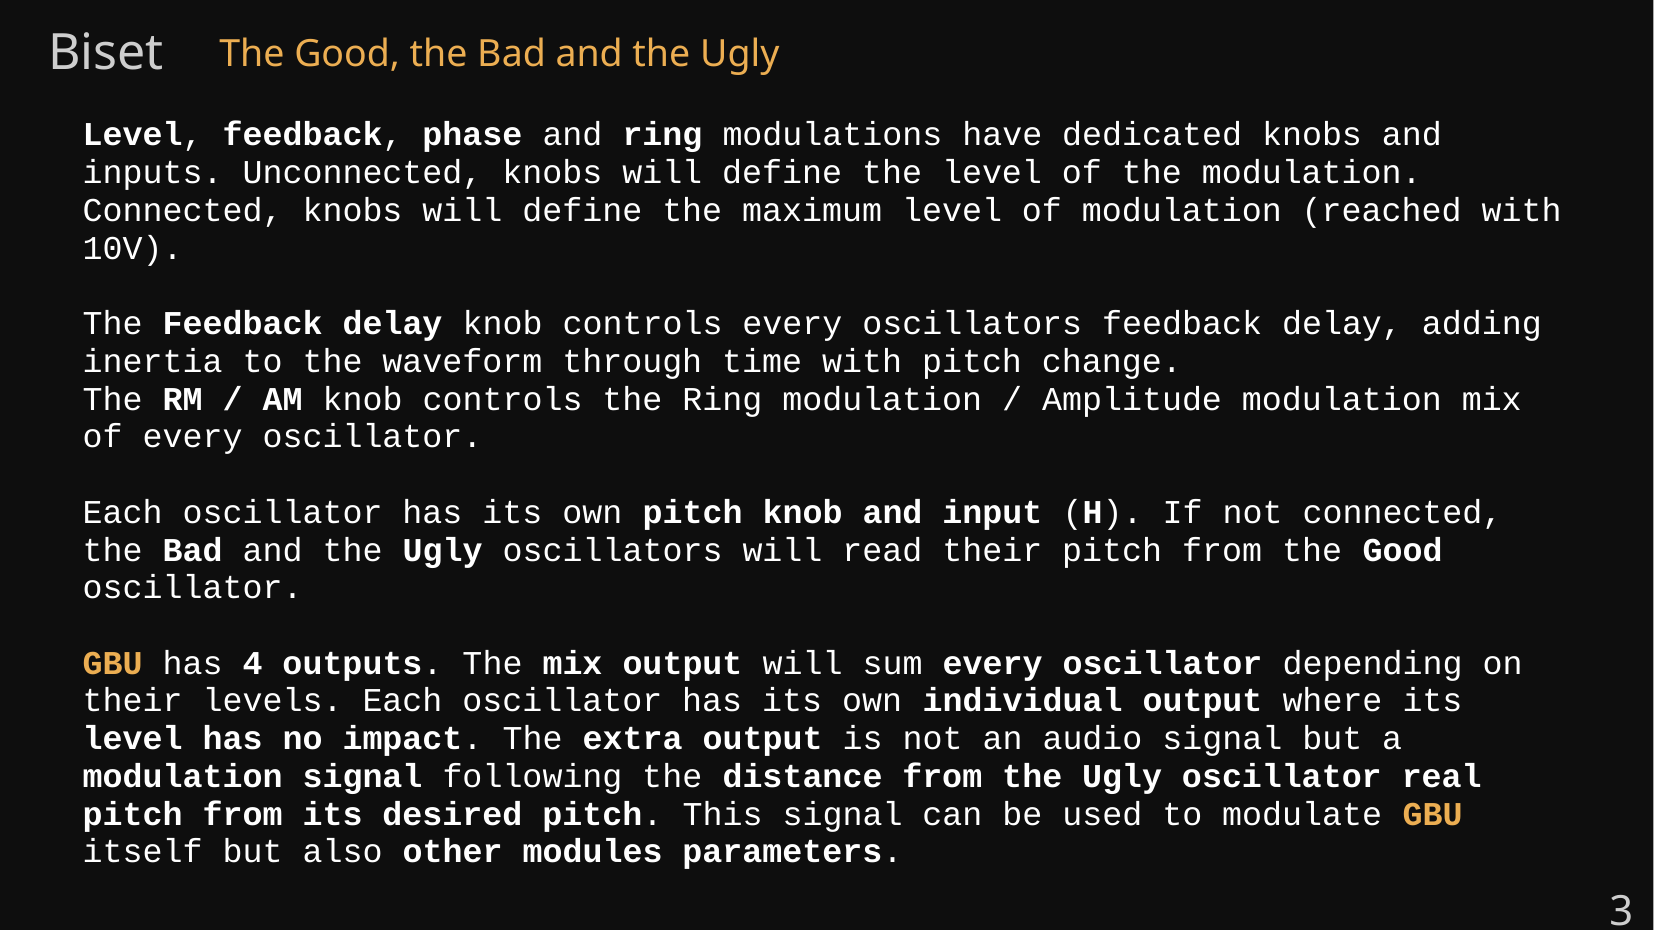

Biset
The Good, the Bad and the Ugly
# Level, feedback, phase and ring modulations have dedicated knobs and inputs. Unconnected, knobs will define the level of the modulation. Connected, knobs will define the maximum level of modulation (reached with 10V).
The Feedback delay knob controls every oscillators feedback delay, adding inertia to the waveform through time with pitch change.
The RM / AM knob controls the Ring modulation / Amplitude modulation mix of every oscillator.
Each oscillator has its own pitch knob and input (H). If not connected, the Bad and the Ugly oscillators will read their pitch from the Good oscillator.
GBU has 4 outputs. The mix output will sum every oscillator depending on their levels. Each oscillator has its own individual output where its level has no impact. The extra output is not an audio signal but a modulation signal following the distance from the Ugly oscillator real pitch from its desired pitch. This signal can be used to modulate GBU itself but also other modules parameters.
3